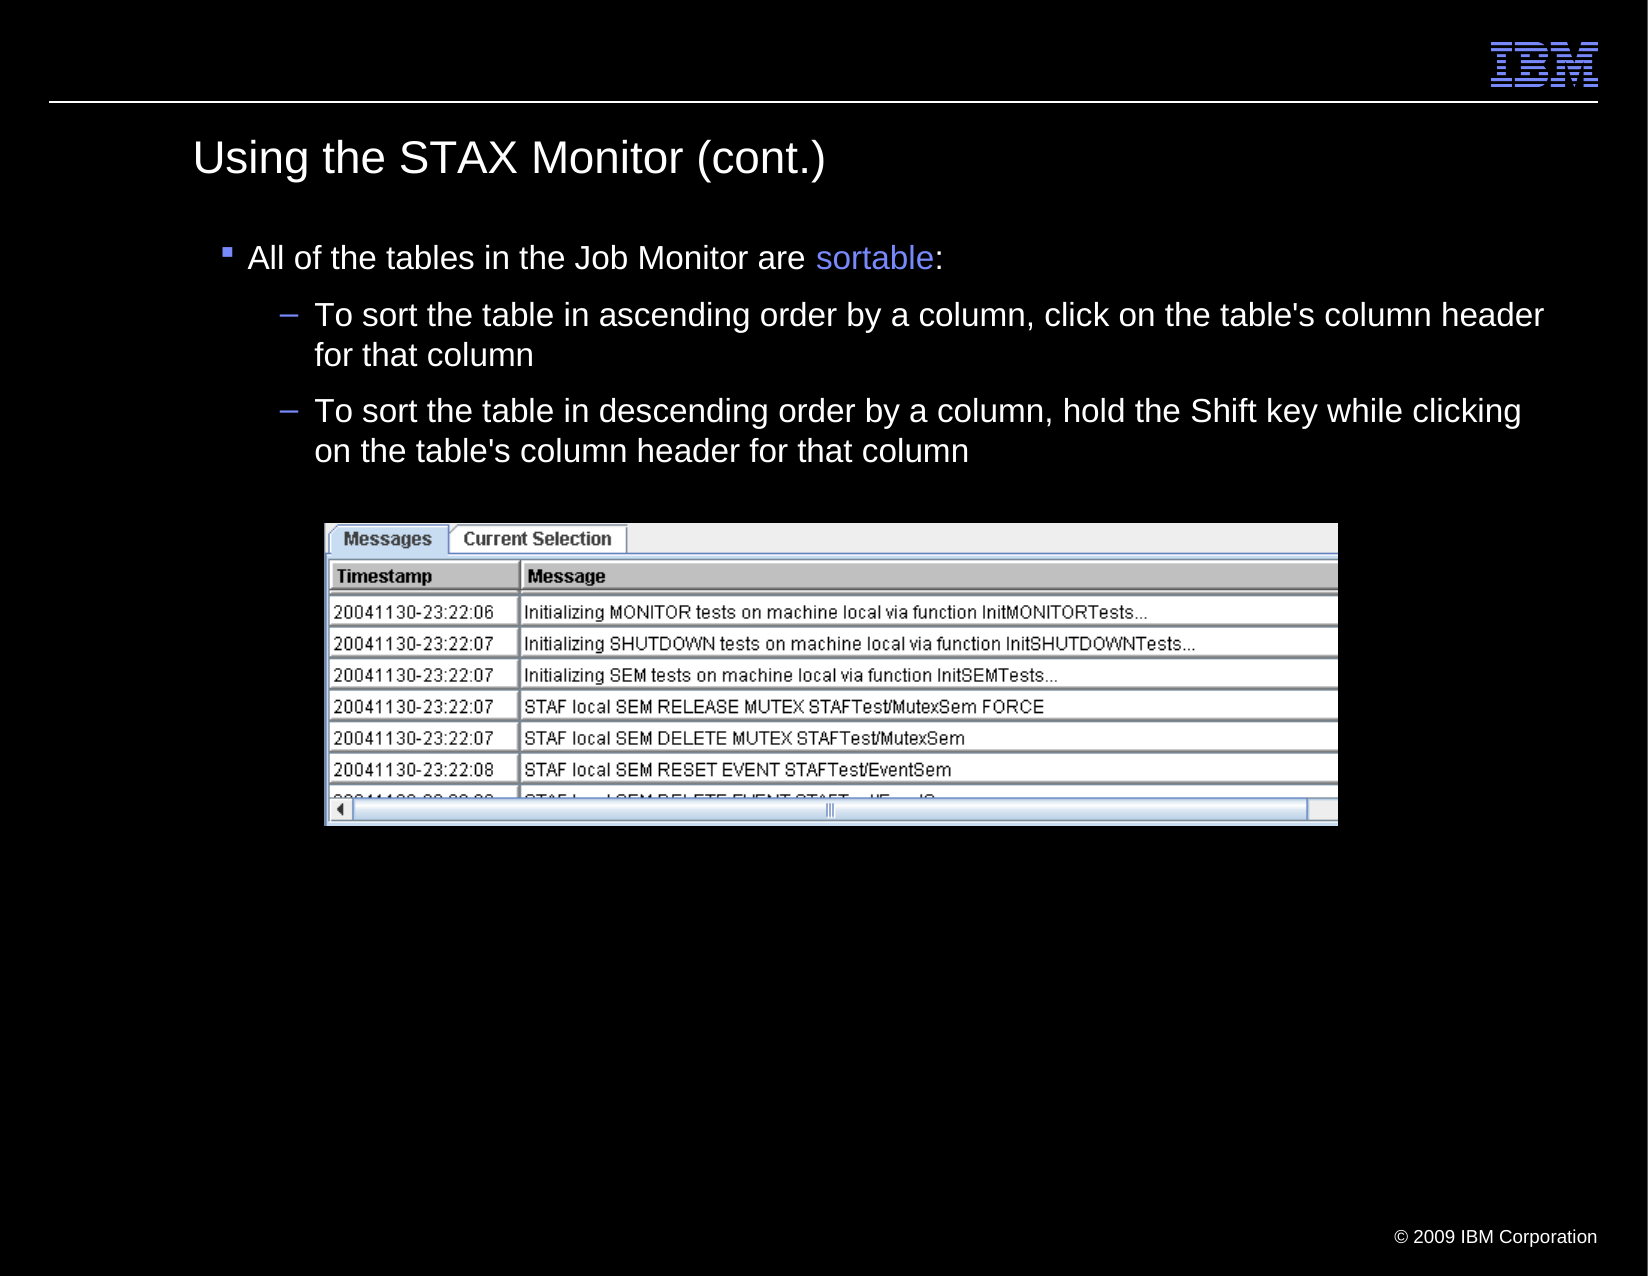

# Using the STAX Monitor (cont.)
All of the tables in the Job Monitor are sortable:
To sort the table in ascending order by a column, click on the table's column header for that column
To sort the table in descending order by a column, hold the Shift key while clicking on the table's column header for that column